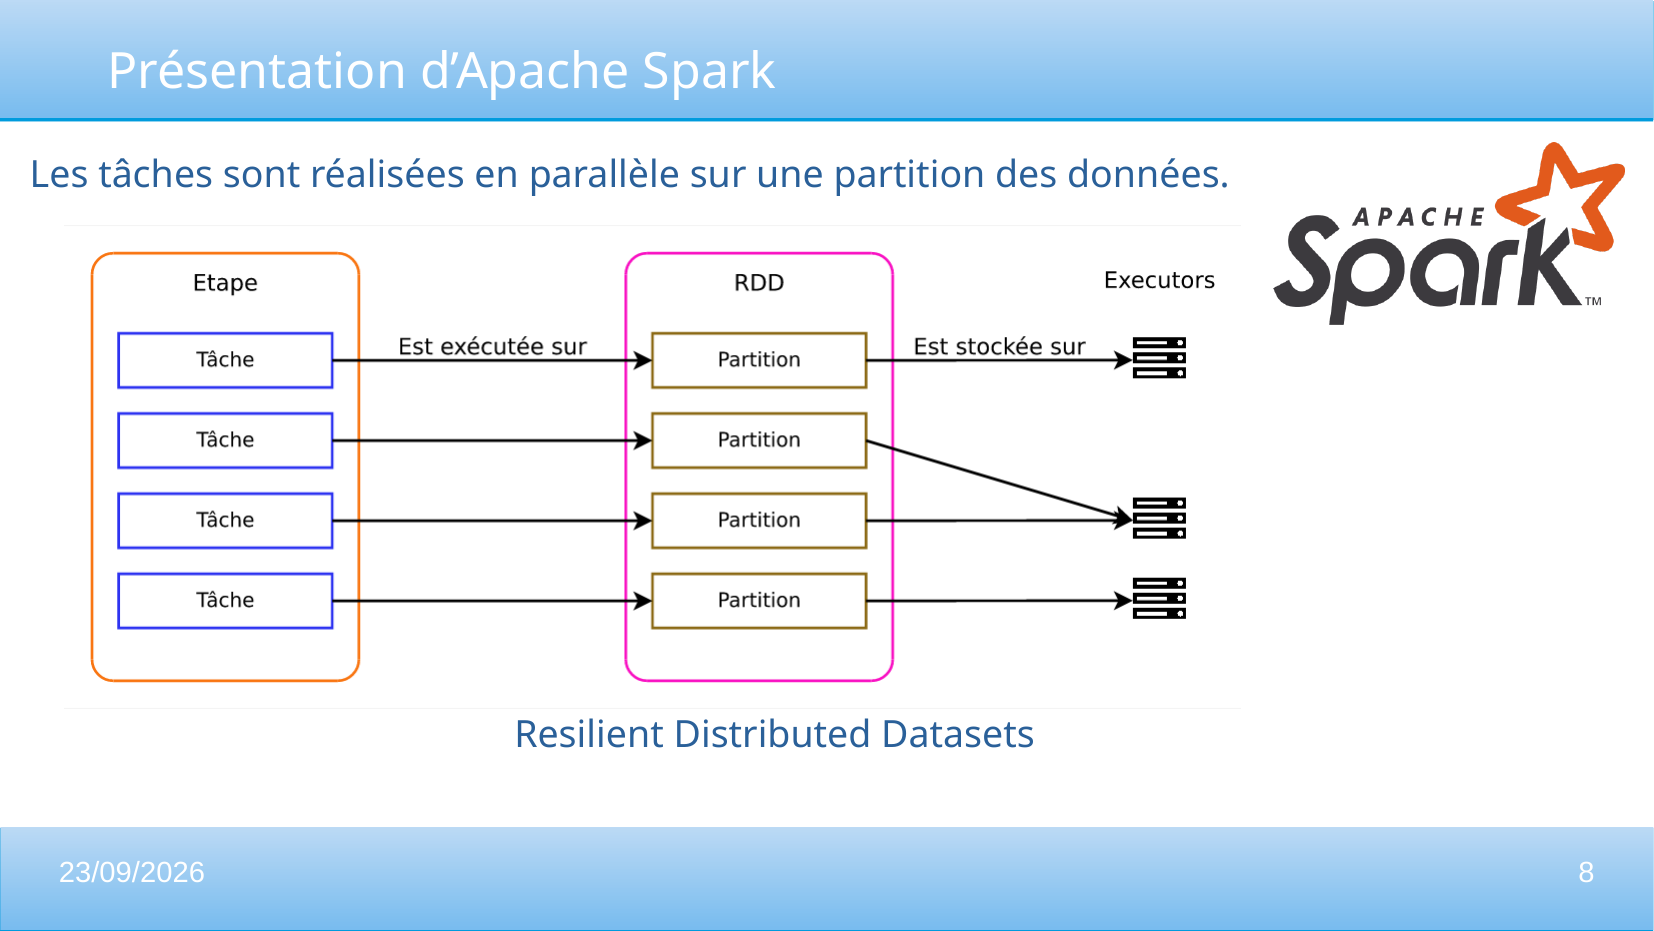

# Présentation d’Apache Spark
Les tâches sont réalisées en parallèle sur une partition des données.
						Resilient Distributed Datasets
8